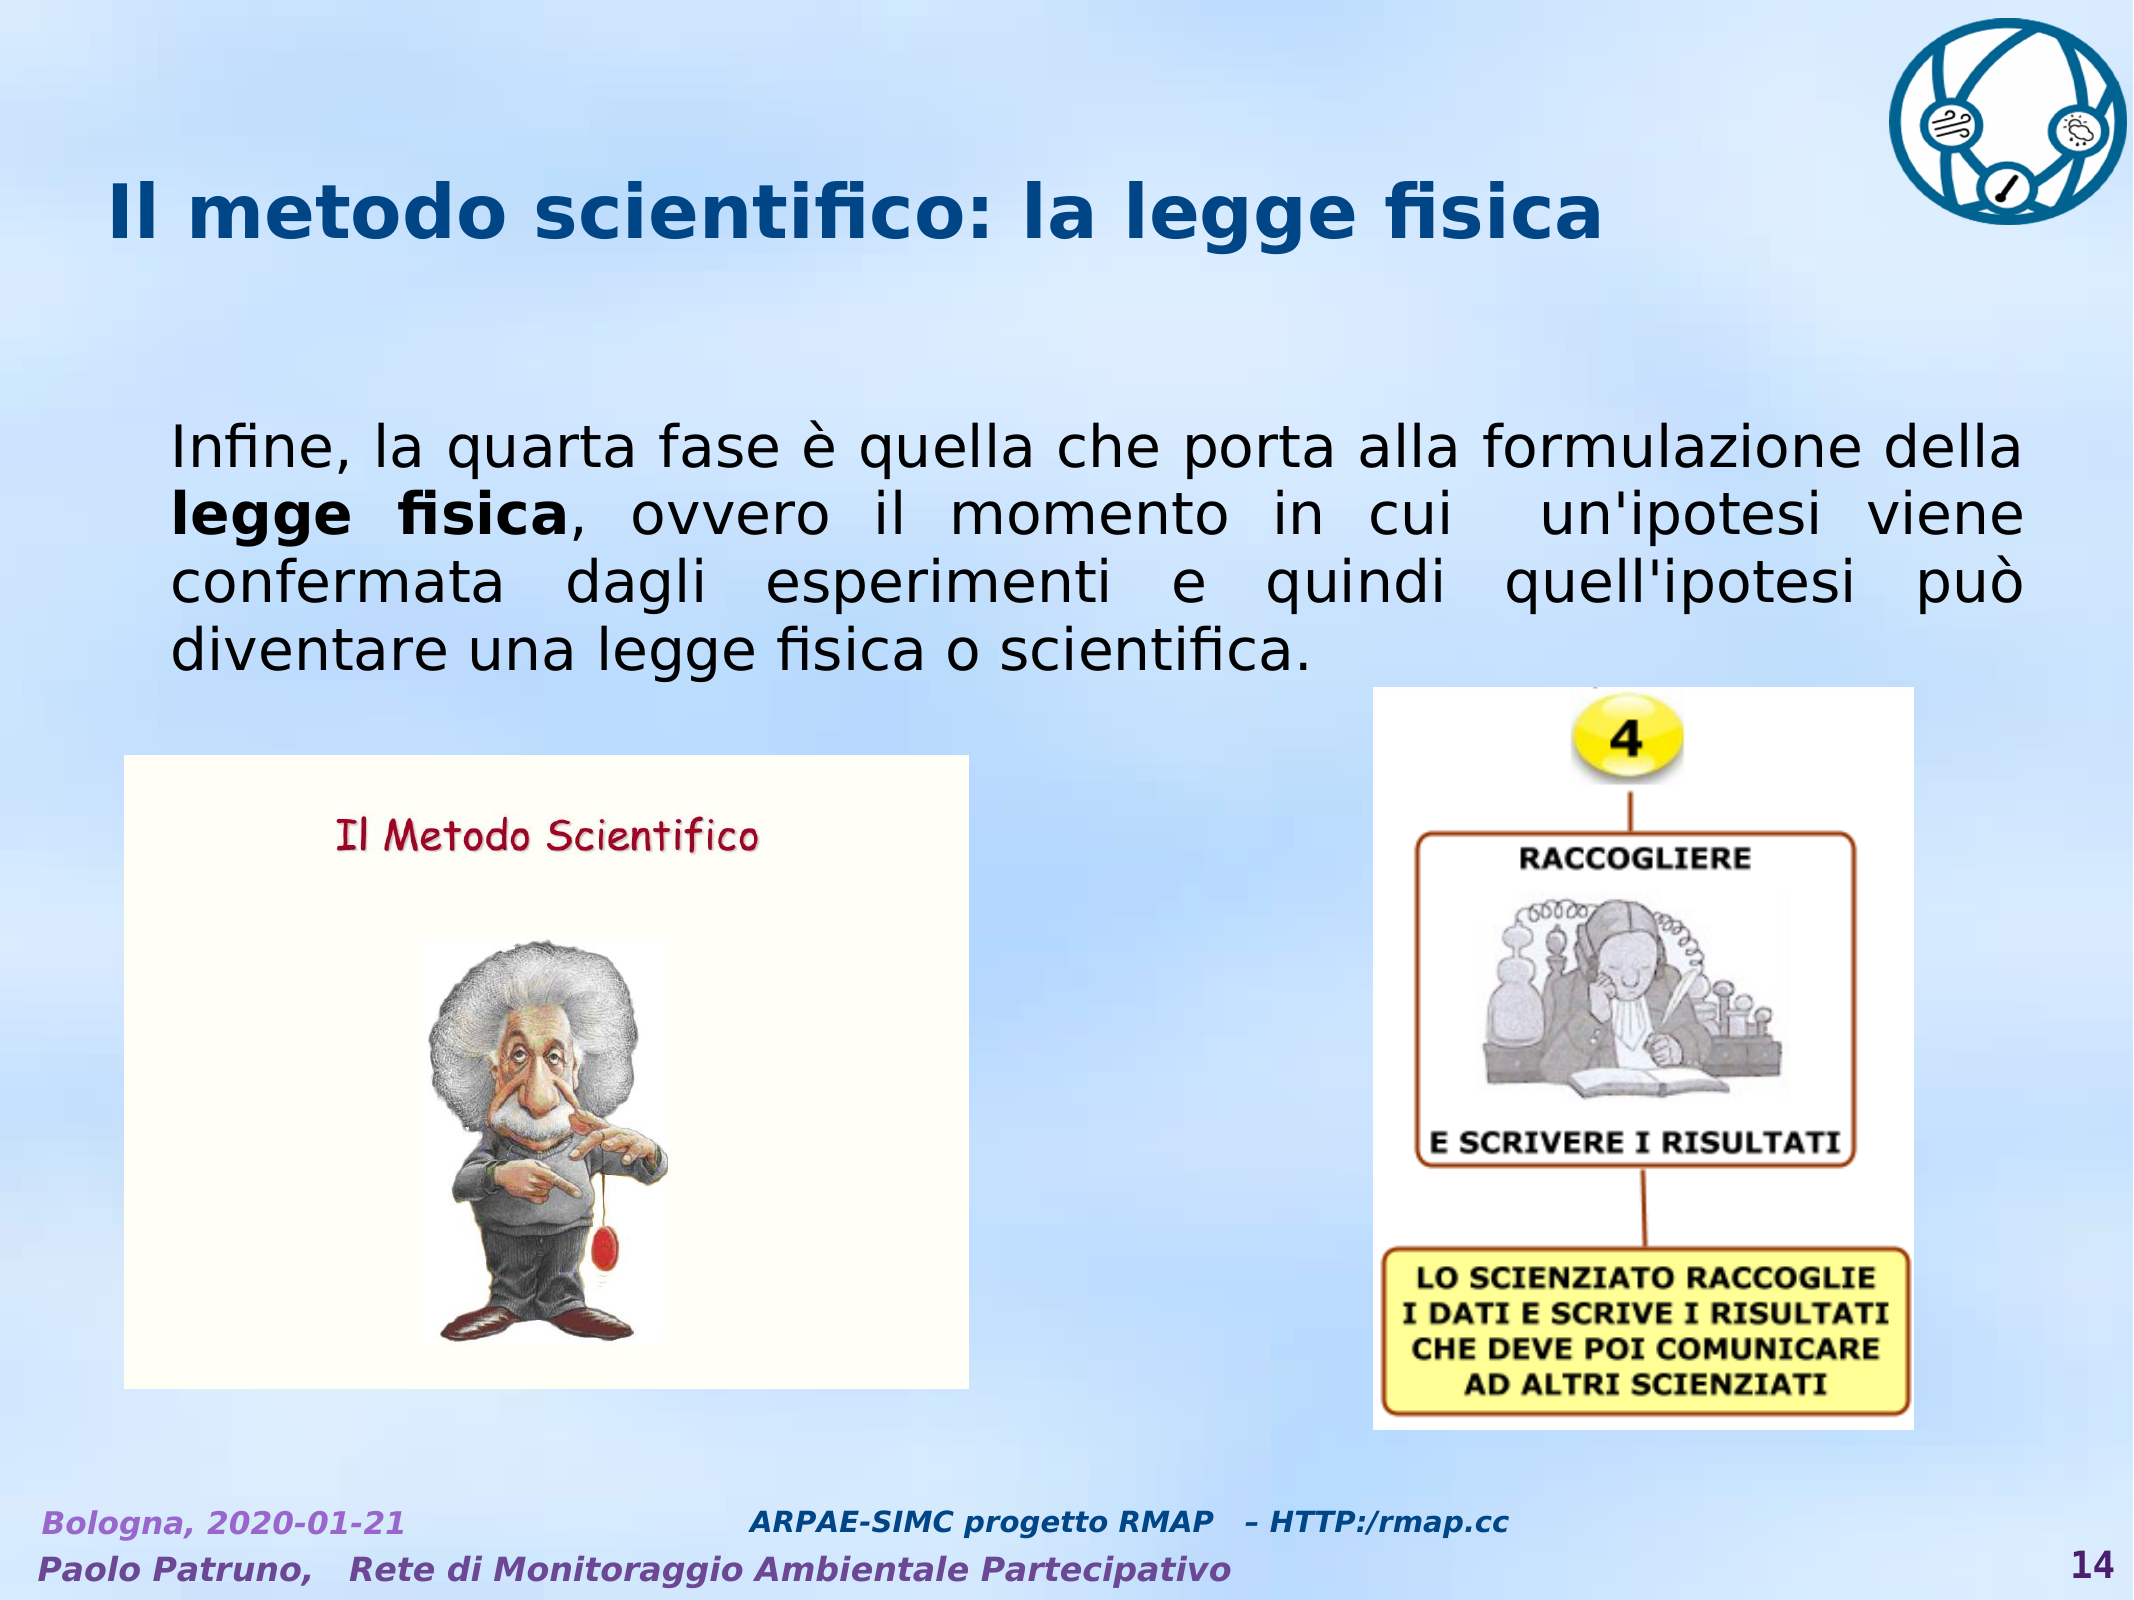

# Il metodo scientifico: la legge fisica
Infine, la quarta fase è quella che porta alla formulazione della legge fisica, ovvero il momento in cui un'ipotesi viene confermata dagli esperimenti e quindi quell'ipotesi può diventare una legge fisica o scientifica.